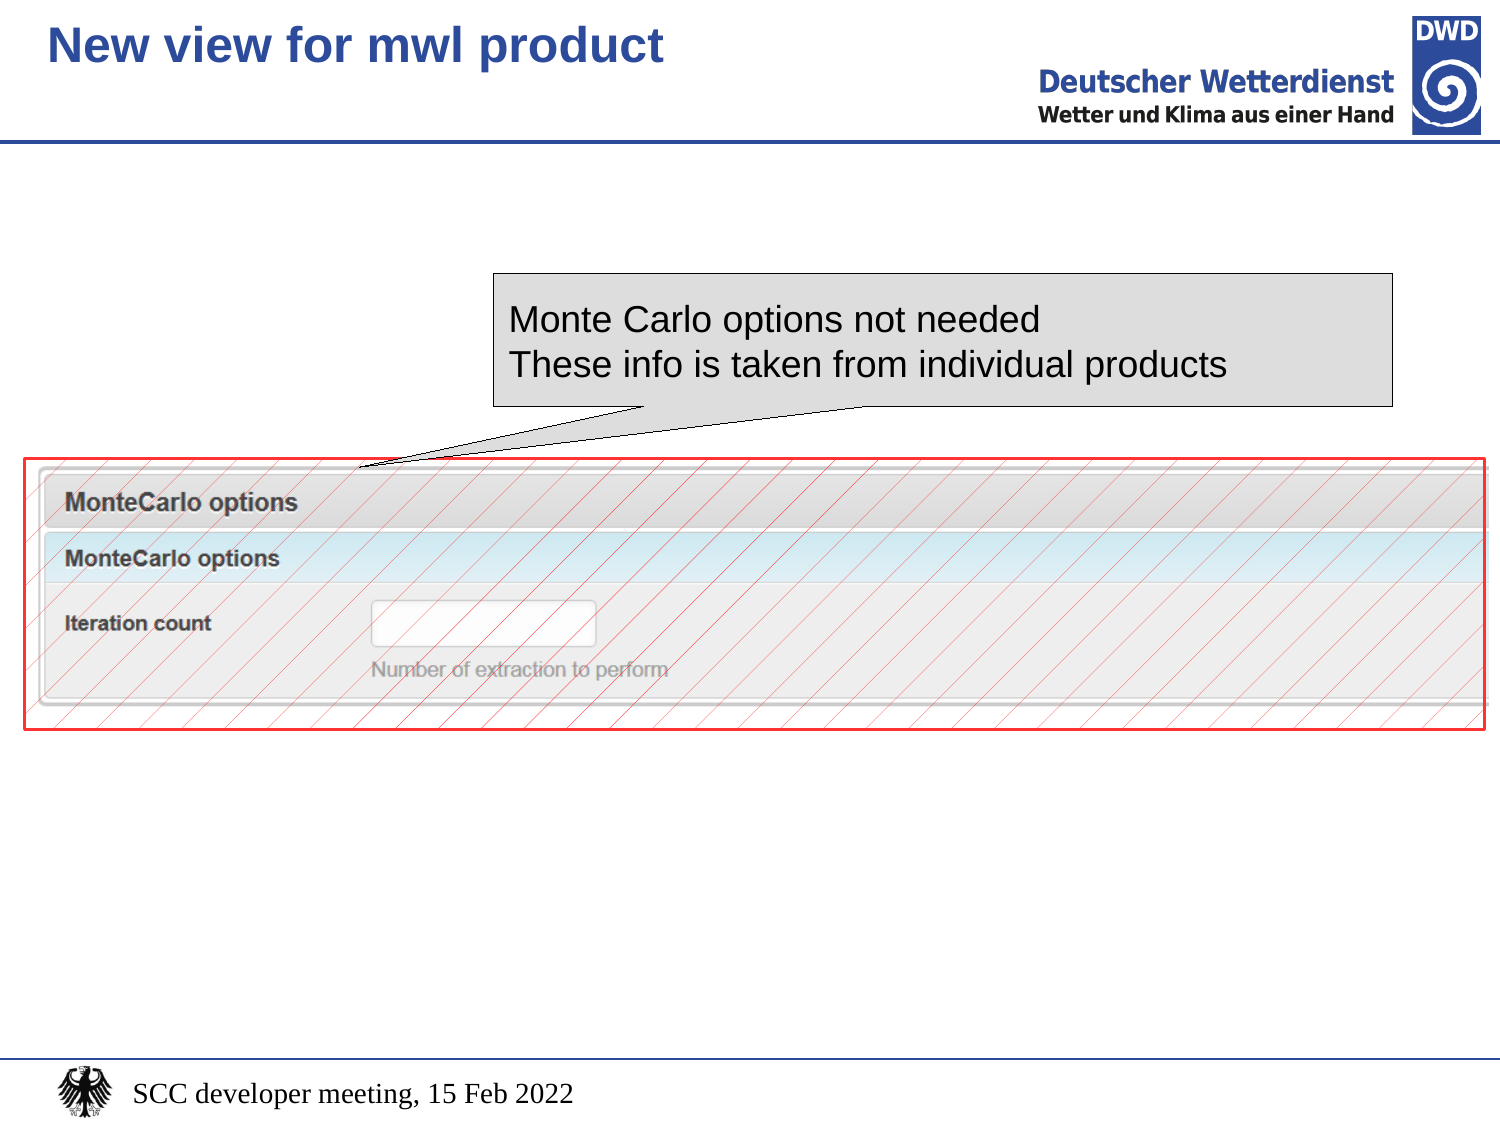

New view for mwl product
Monte Carlo options not needed
These info is taken from individual products